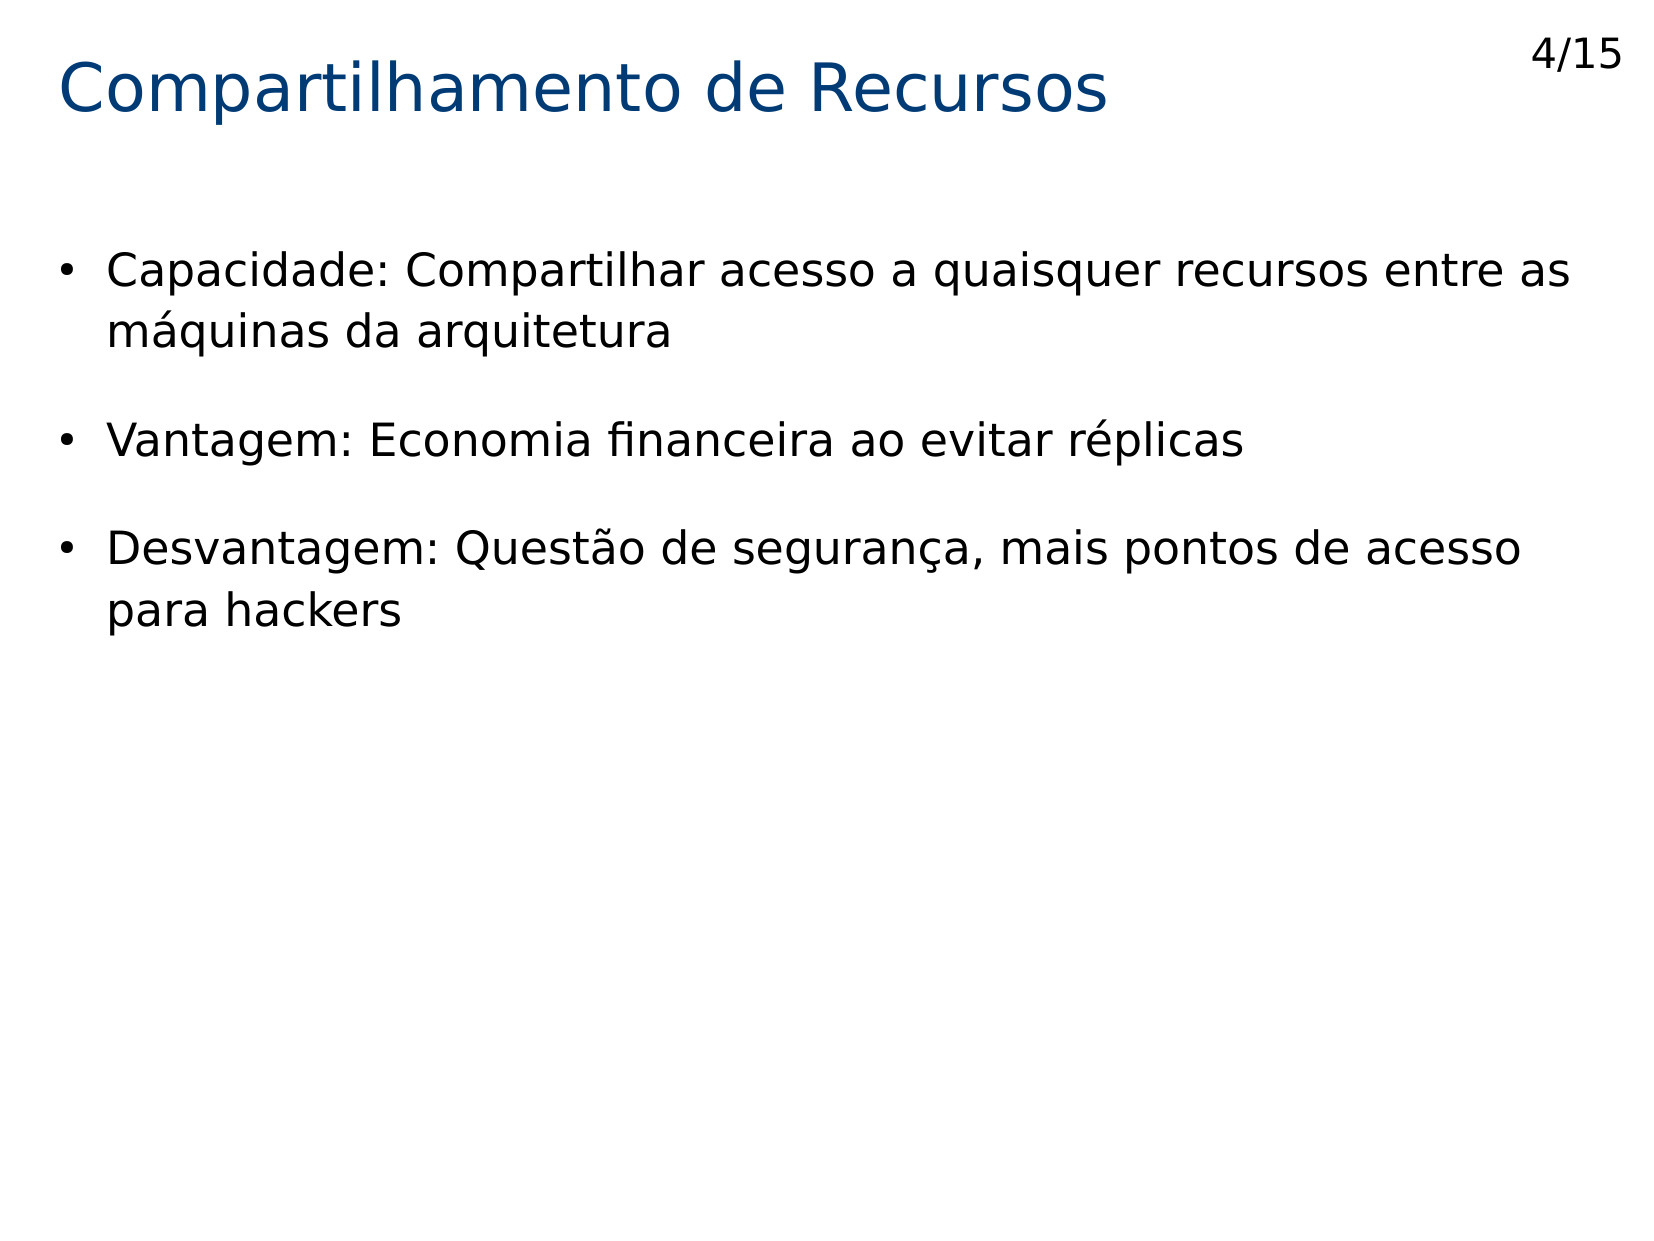

# Compartilhamento de Recursos
4
Capacidade: Compartilhar acesso a quaisquer recursos entre as máquinas da arquitetura
Vantagem: Economia financeira ao evitar réplicas
Desvantagem: Questão de segurança, mais pontos de acesso para hackers